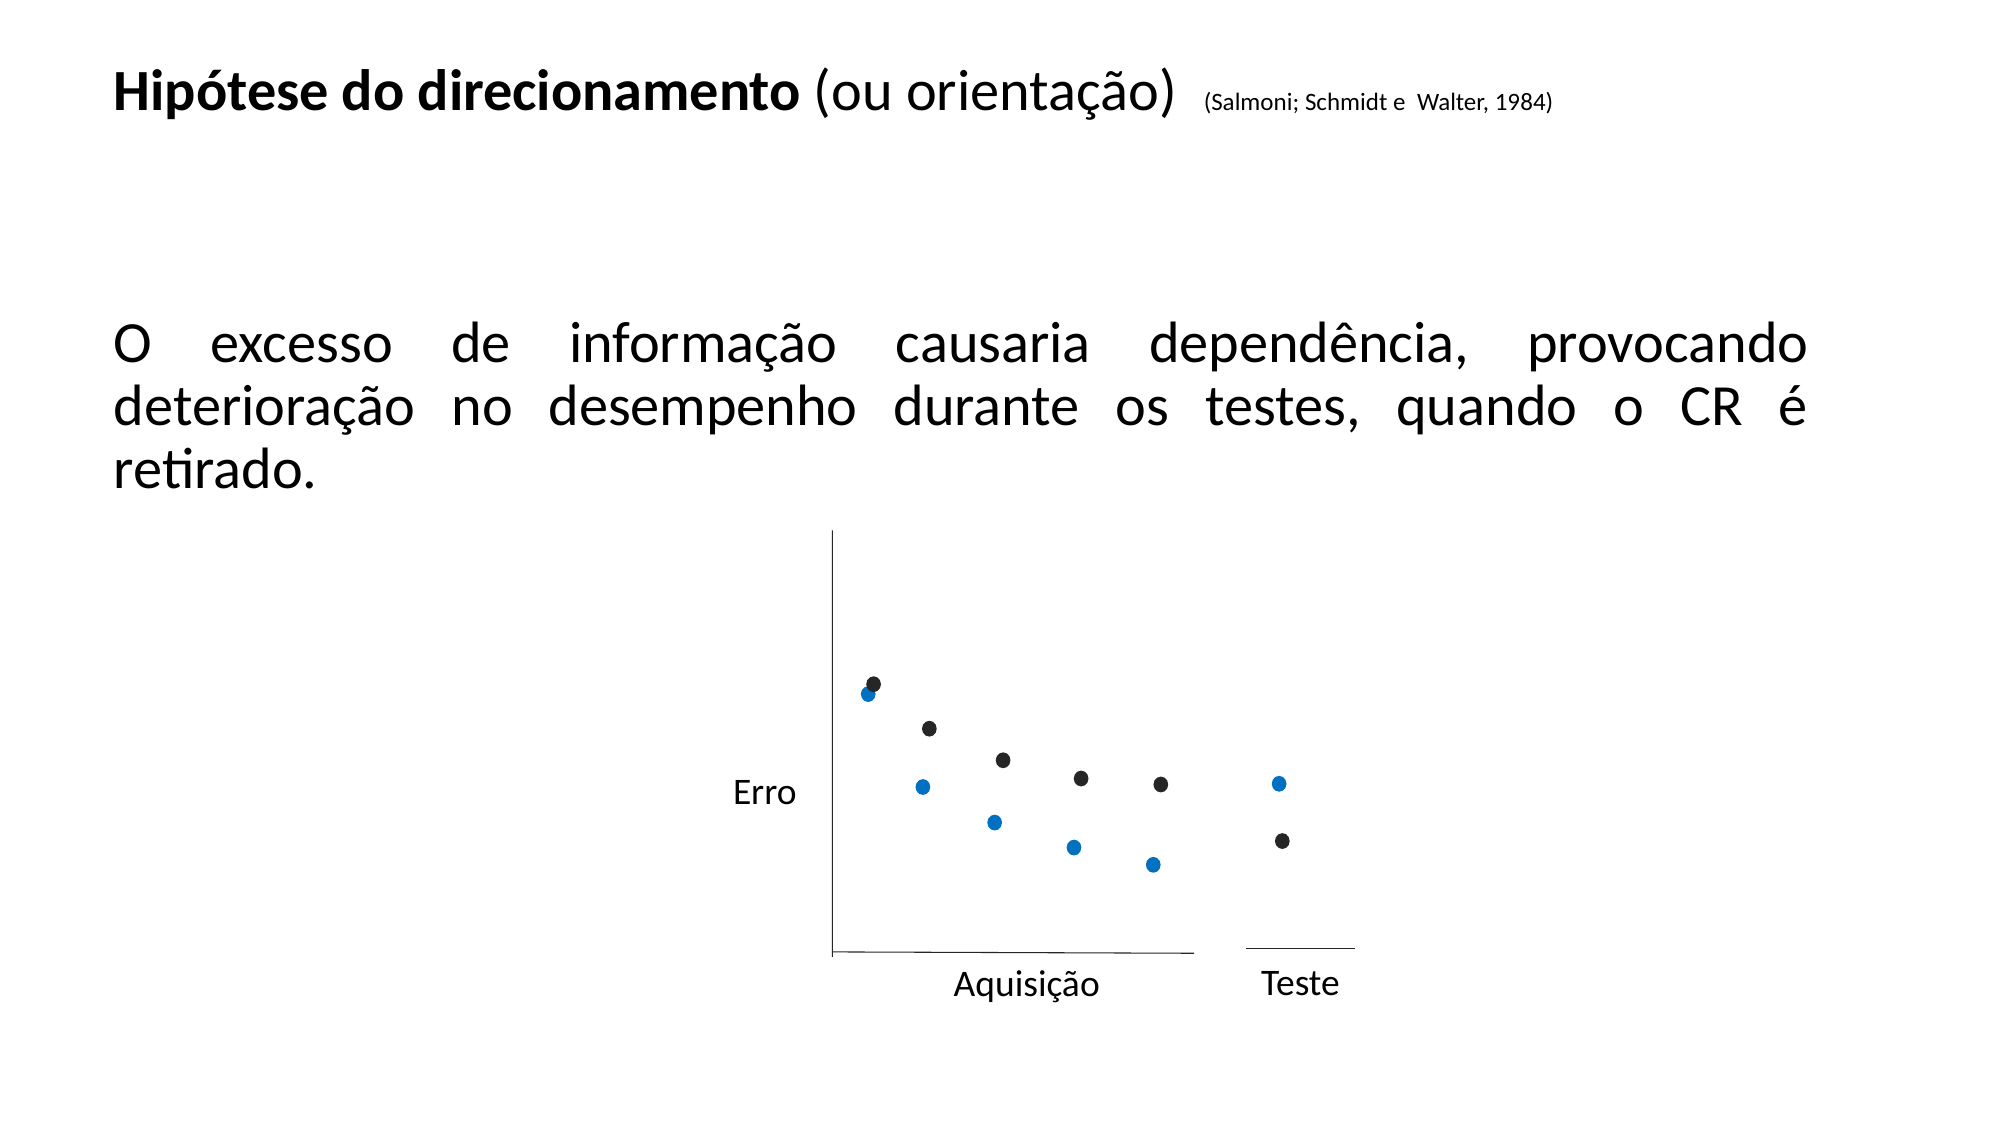

# Hipótese do direcionamento (ou orientação) (Salmoni; Schmidt e Walter, 1984)
O excesso de informação causaria dependência, provocando deterioração no desempenho durante os testes, quando o CR é retirado.
Erro
Teste
Aquisição